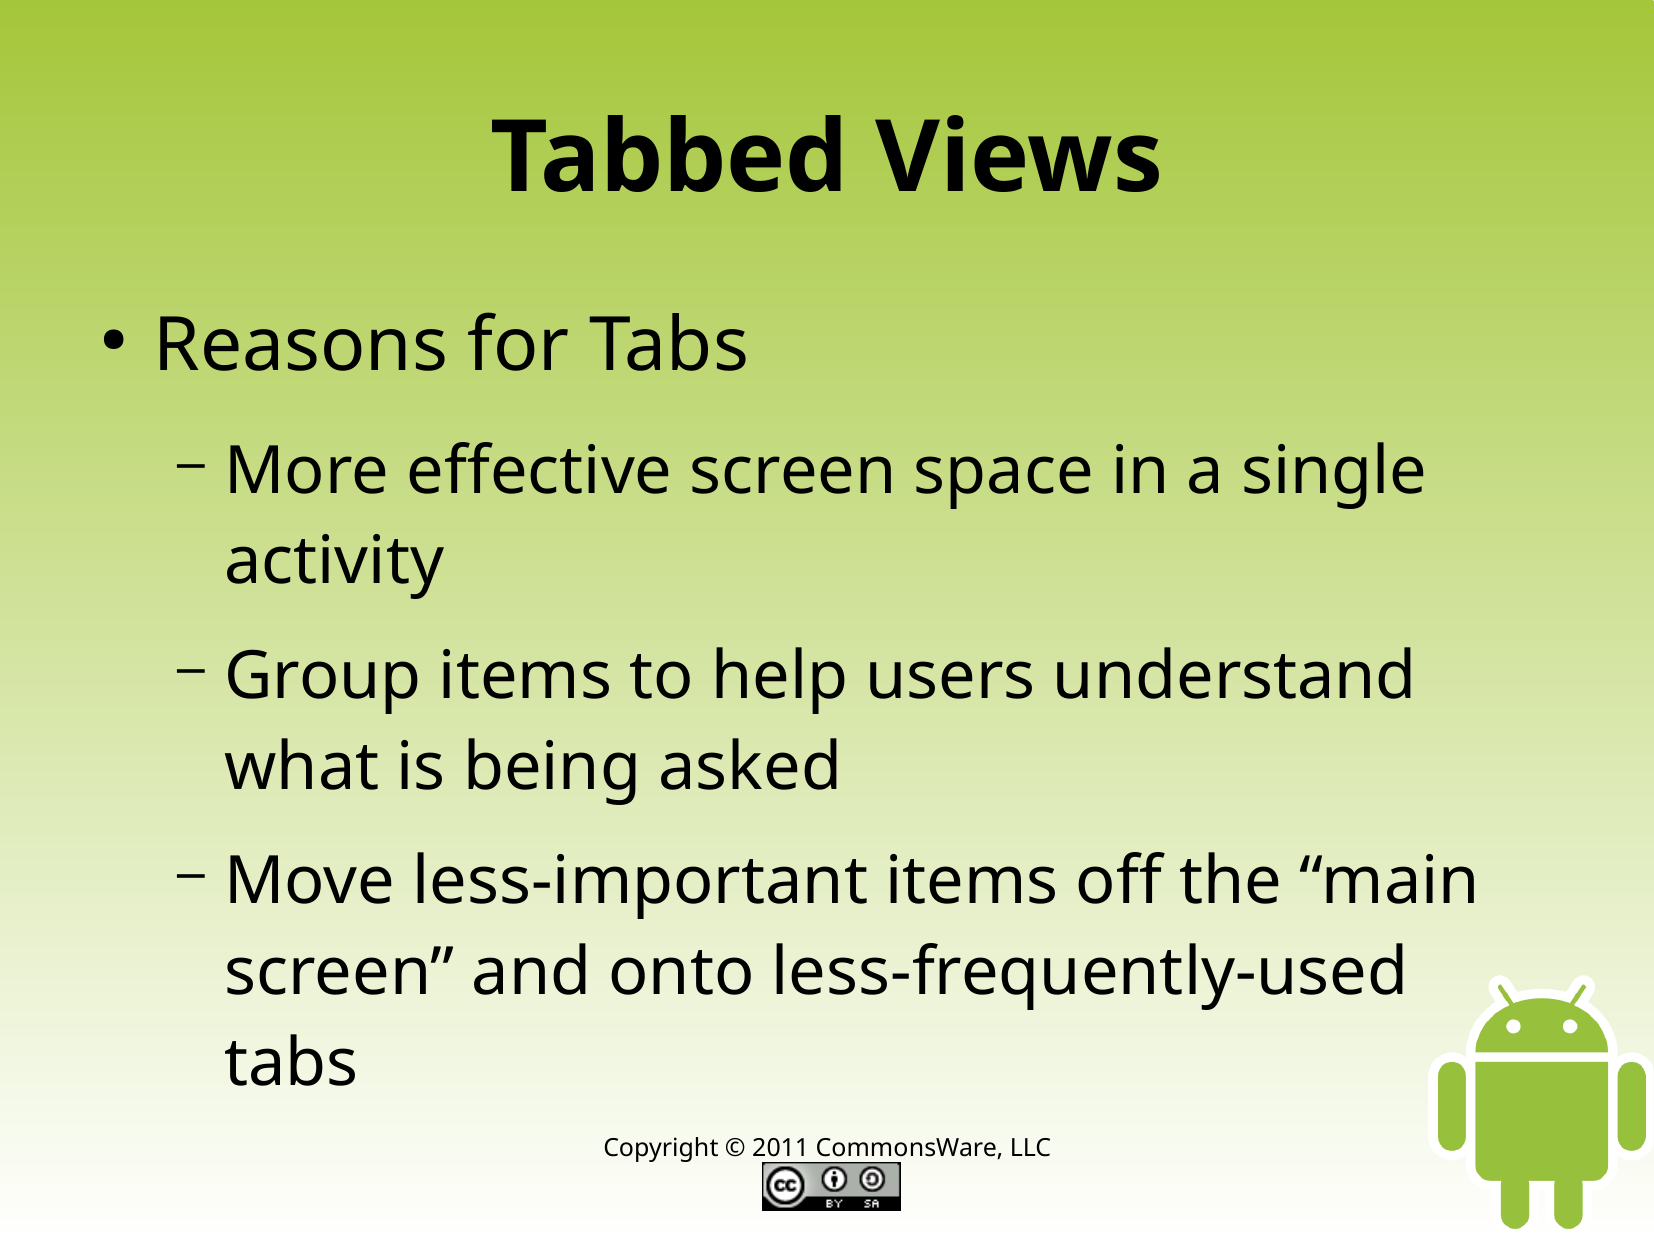

# Tabbed Views
Reasons for Tabs
More effective screen space in a single activity
Group items to help users understand what is being asked
Move less-important items off the “main screen” and onto less-frequently-used tabs